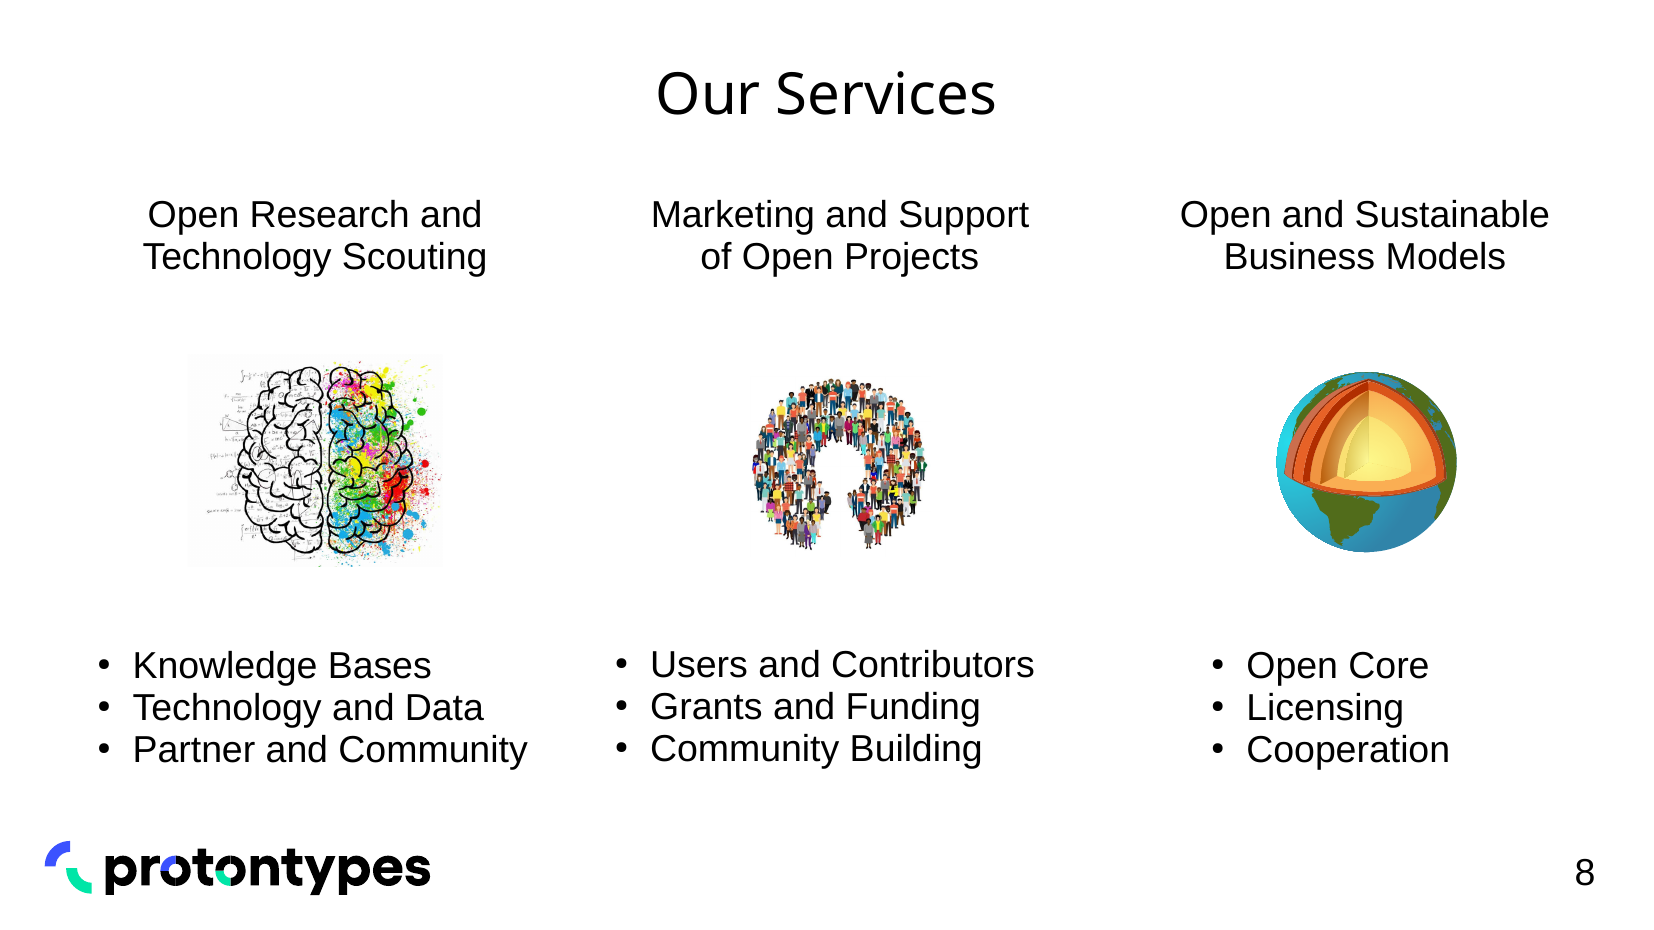

# Our Services
Open Research and Technology Scouting
Knowledge Bases
Technology and Data
Partner and Community
Marketing and Support of Open Projects
Users and Contributors
Grants and Funding
Community Building
Open and Sustainable Business Models
Open Core
Licensing
Cooperation
8